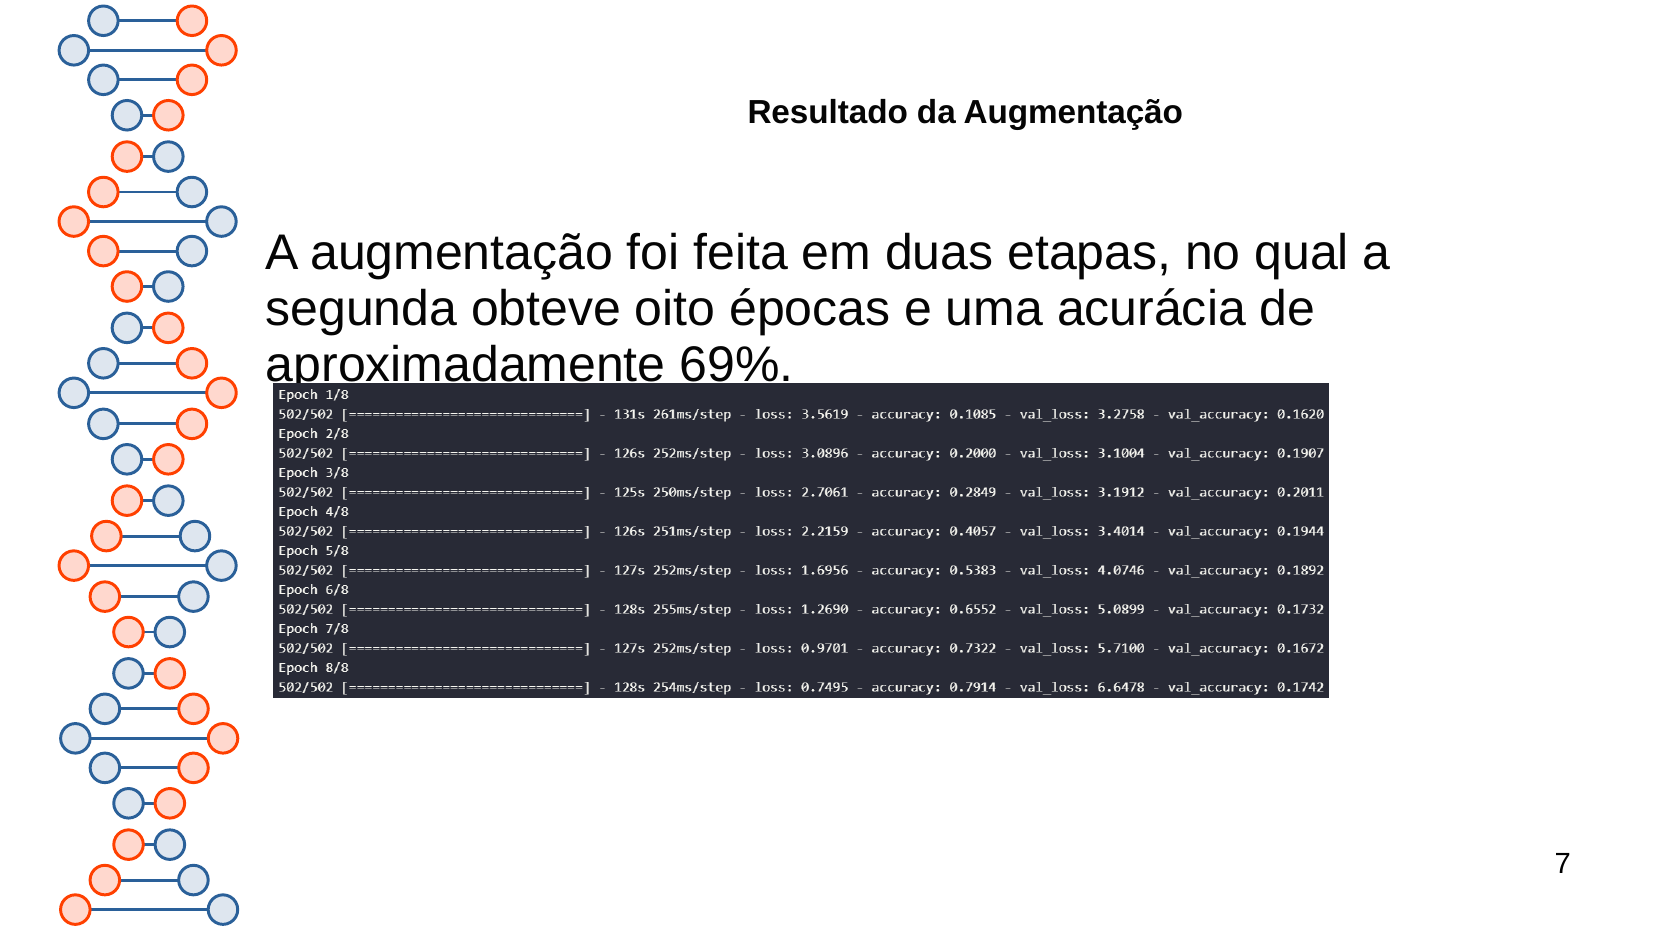

# Resultado da Augmentação
A augmentação foi feita em duas etapas, no qual a segunda obteve oito épocas e uma acurácia de aproximadamente 69%.
7